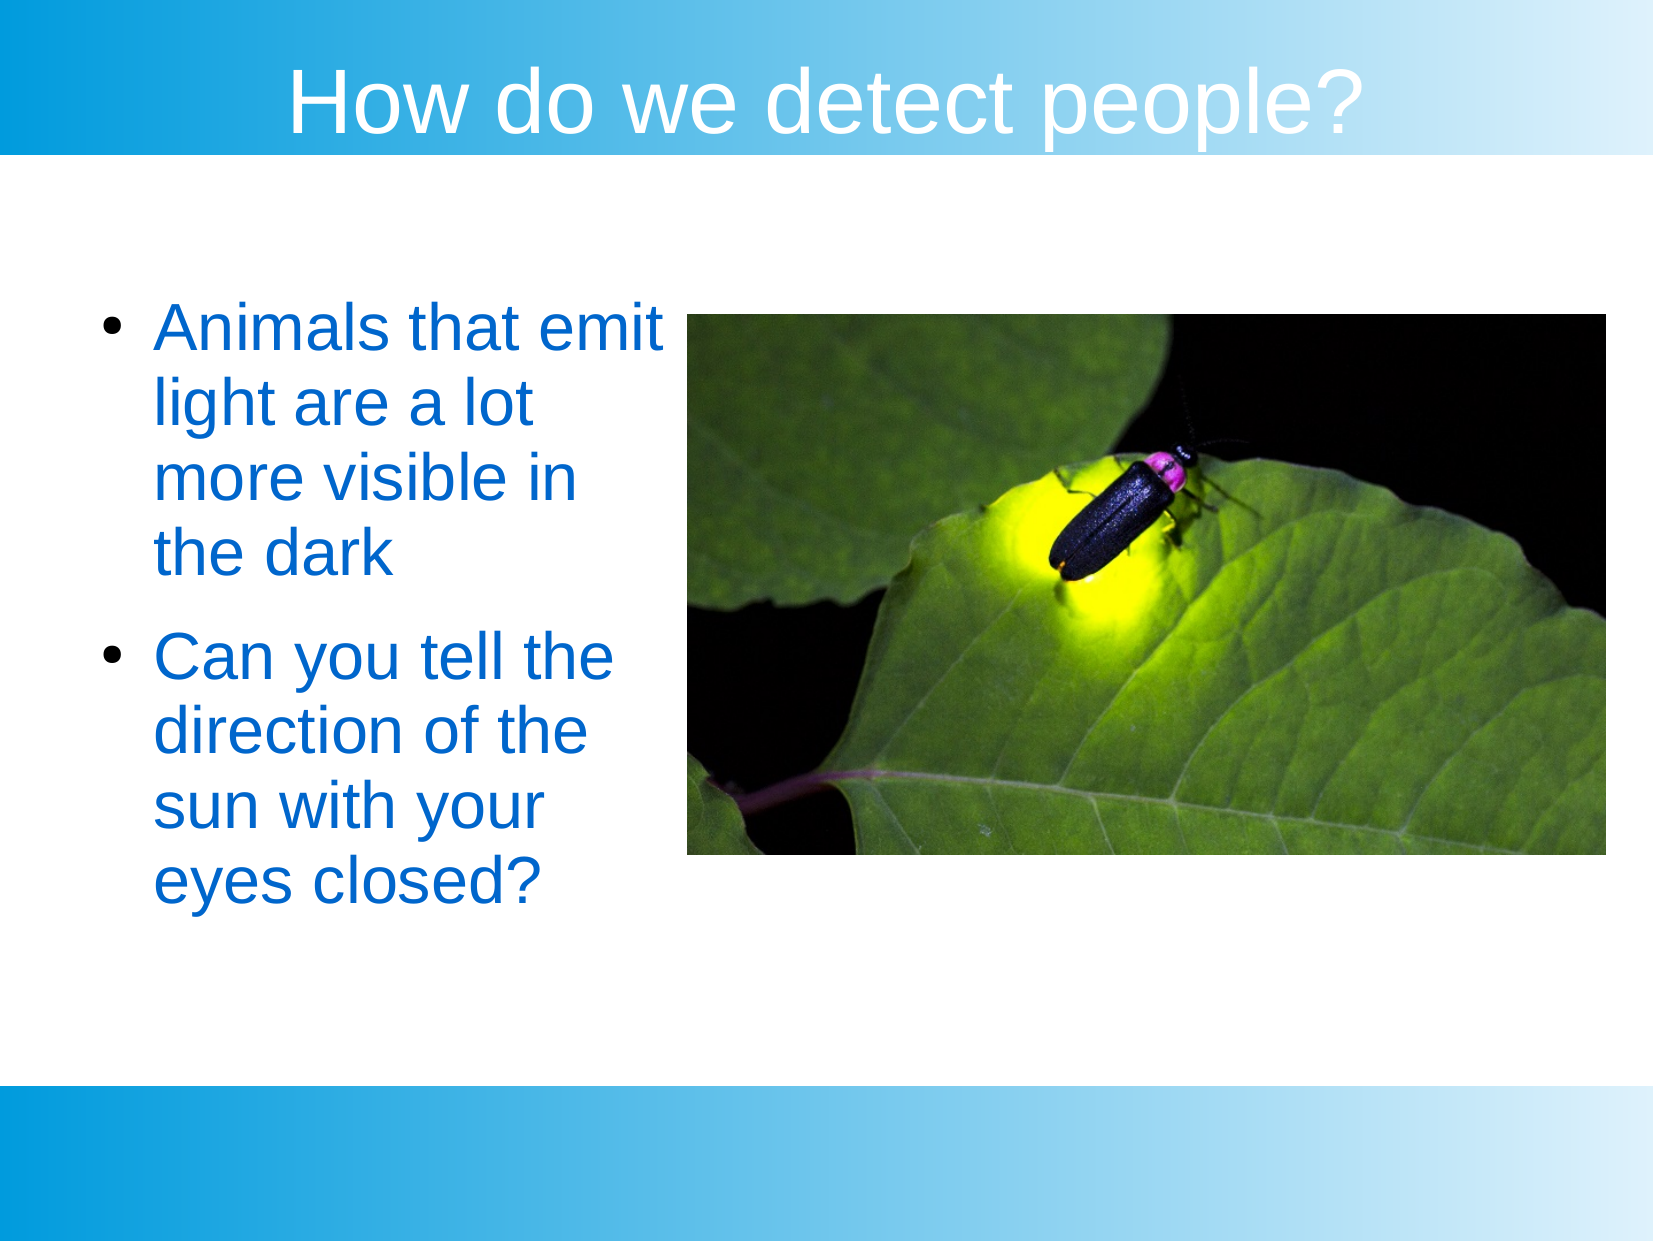

# How do we detect people?
Animals that emit light are a lot more visible in the dark
Can you tell the direction of the sun with your eyes closed?